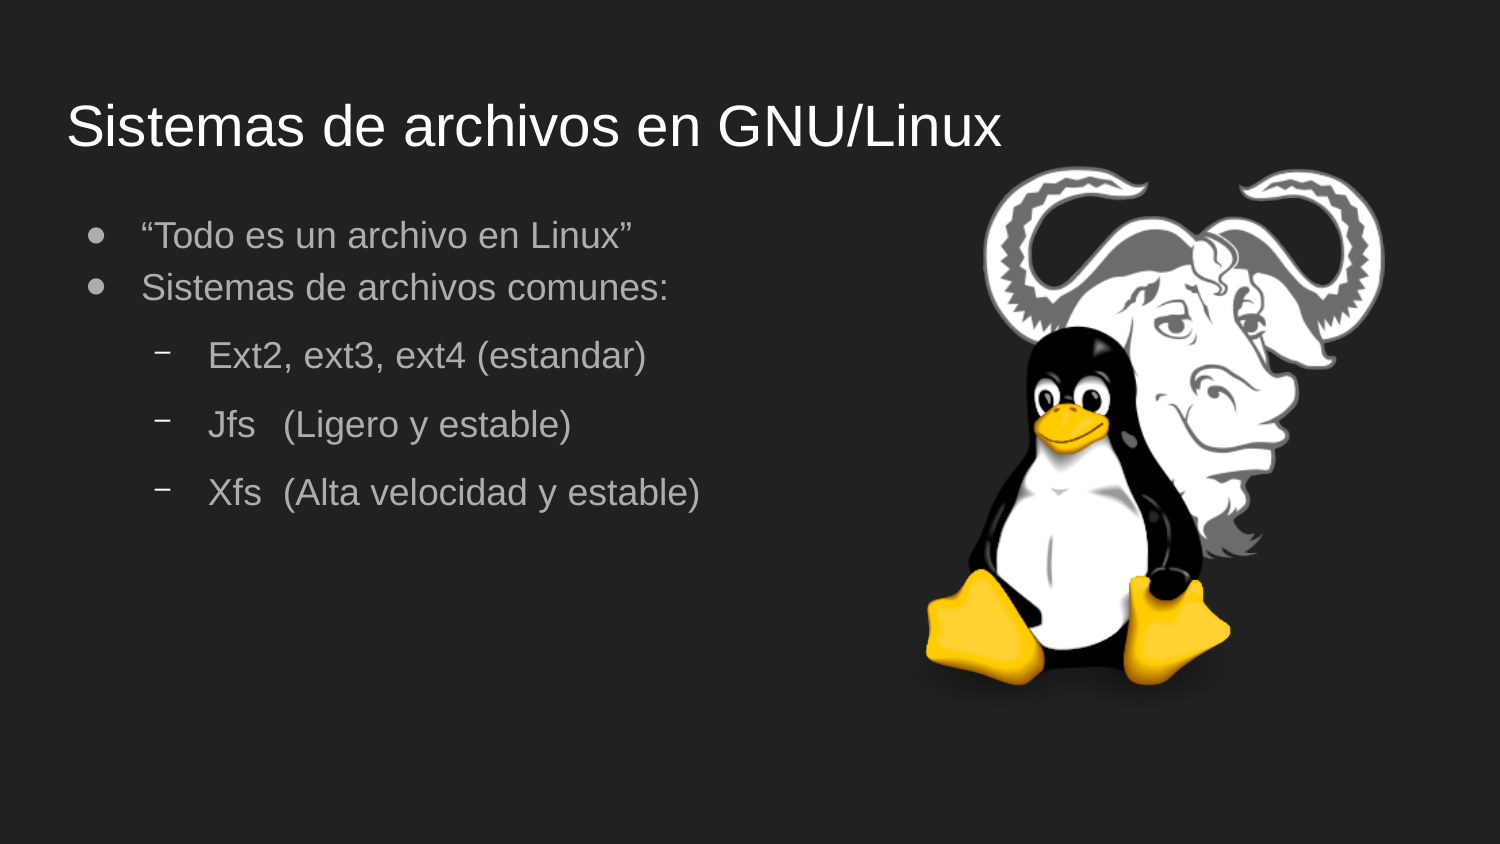

# Sistemas de archivos en GNU/Linux
“Todo es un archivo en Linux”
Sistemas de archivos comunes:
Ext2, ext3, ext4 (estandar)
Jfs	(Ligero y estable)
Xfs	(Alta velocidad y estable)